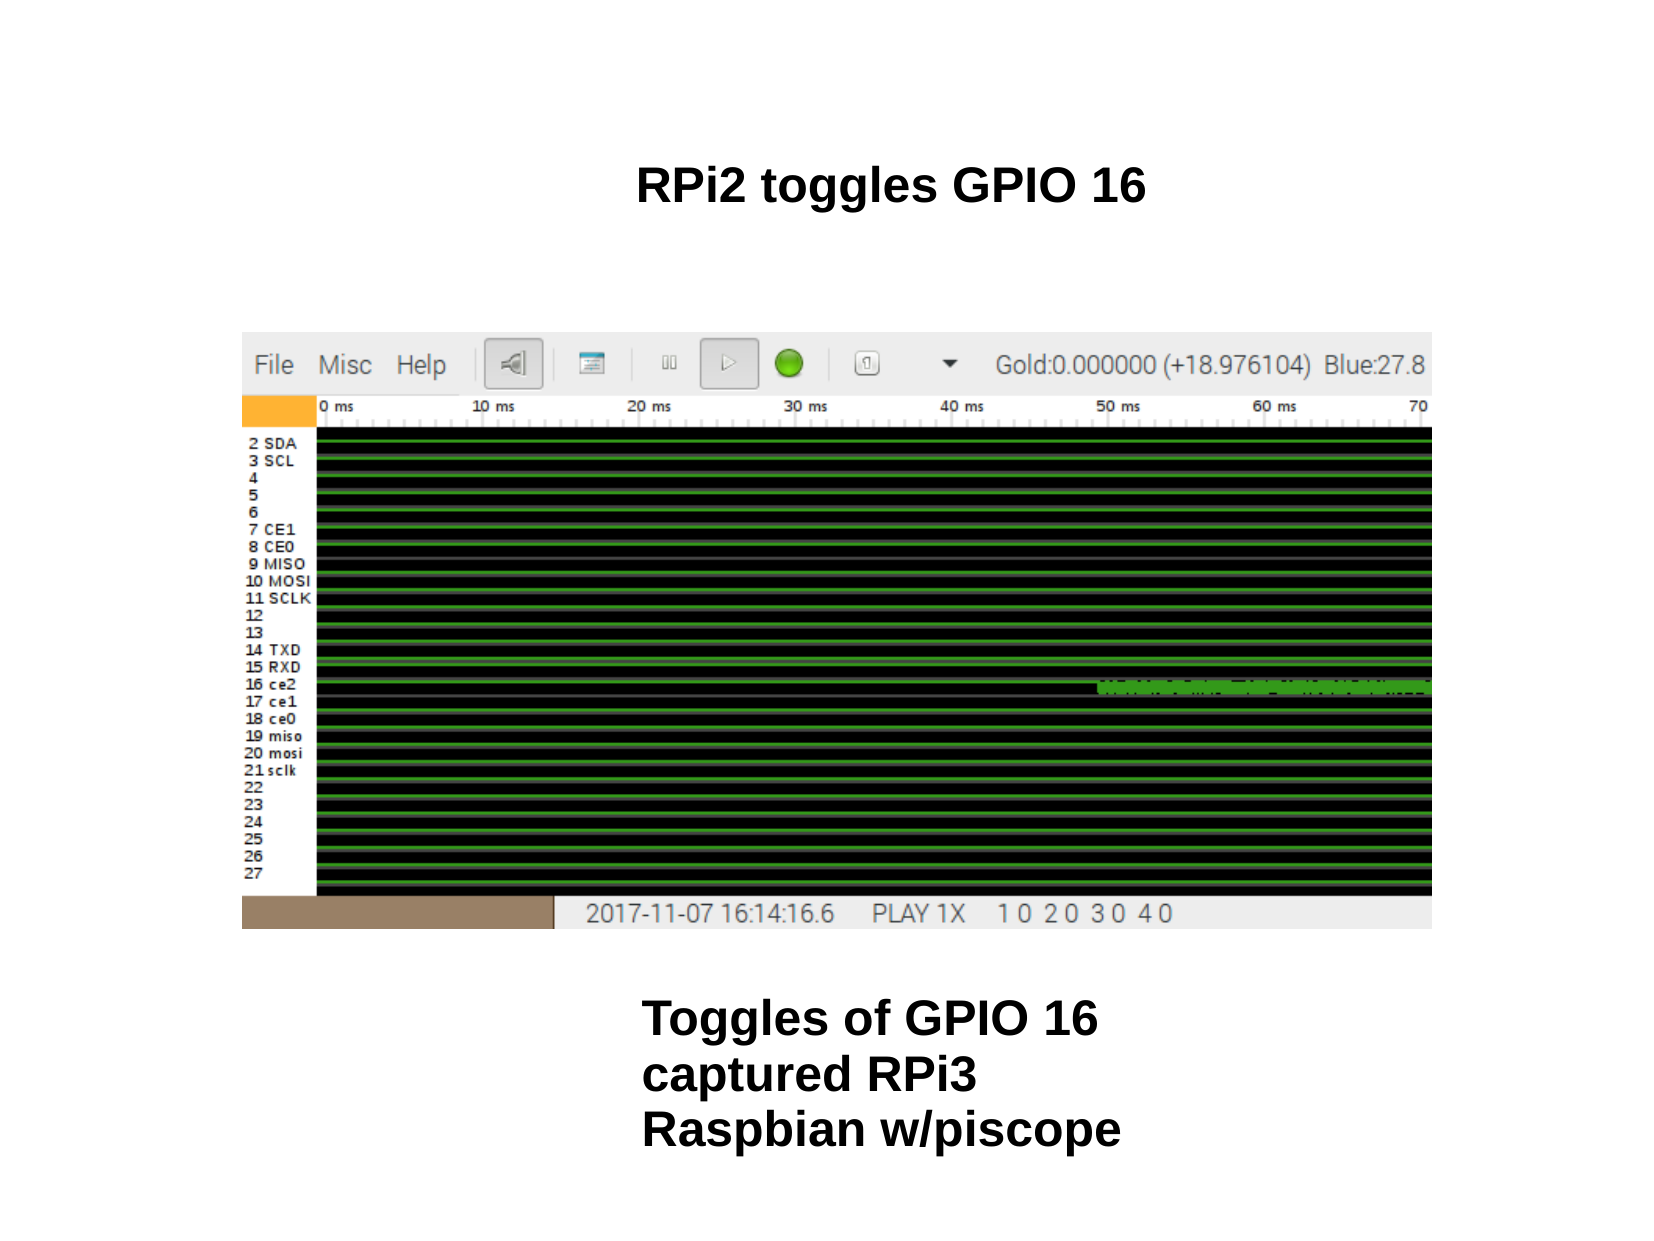

RPi2 toggles GPIO 16
Toggles of GPIO 16 captured RPi3 Raspbian w/piscope